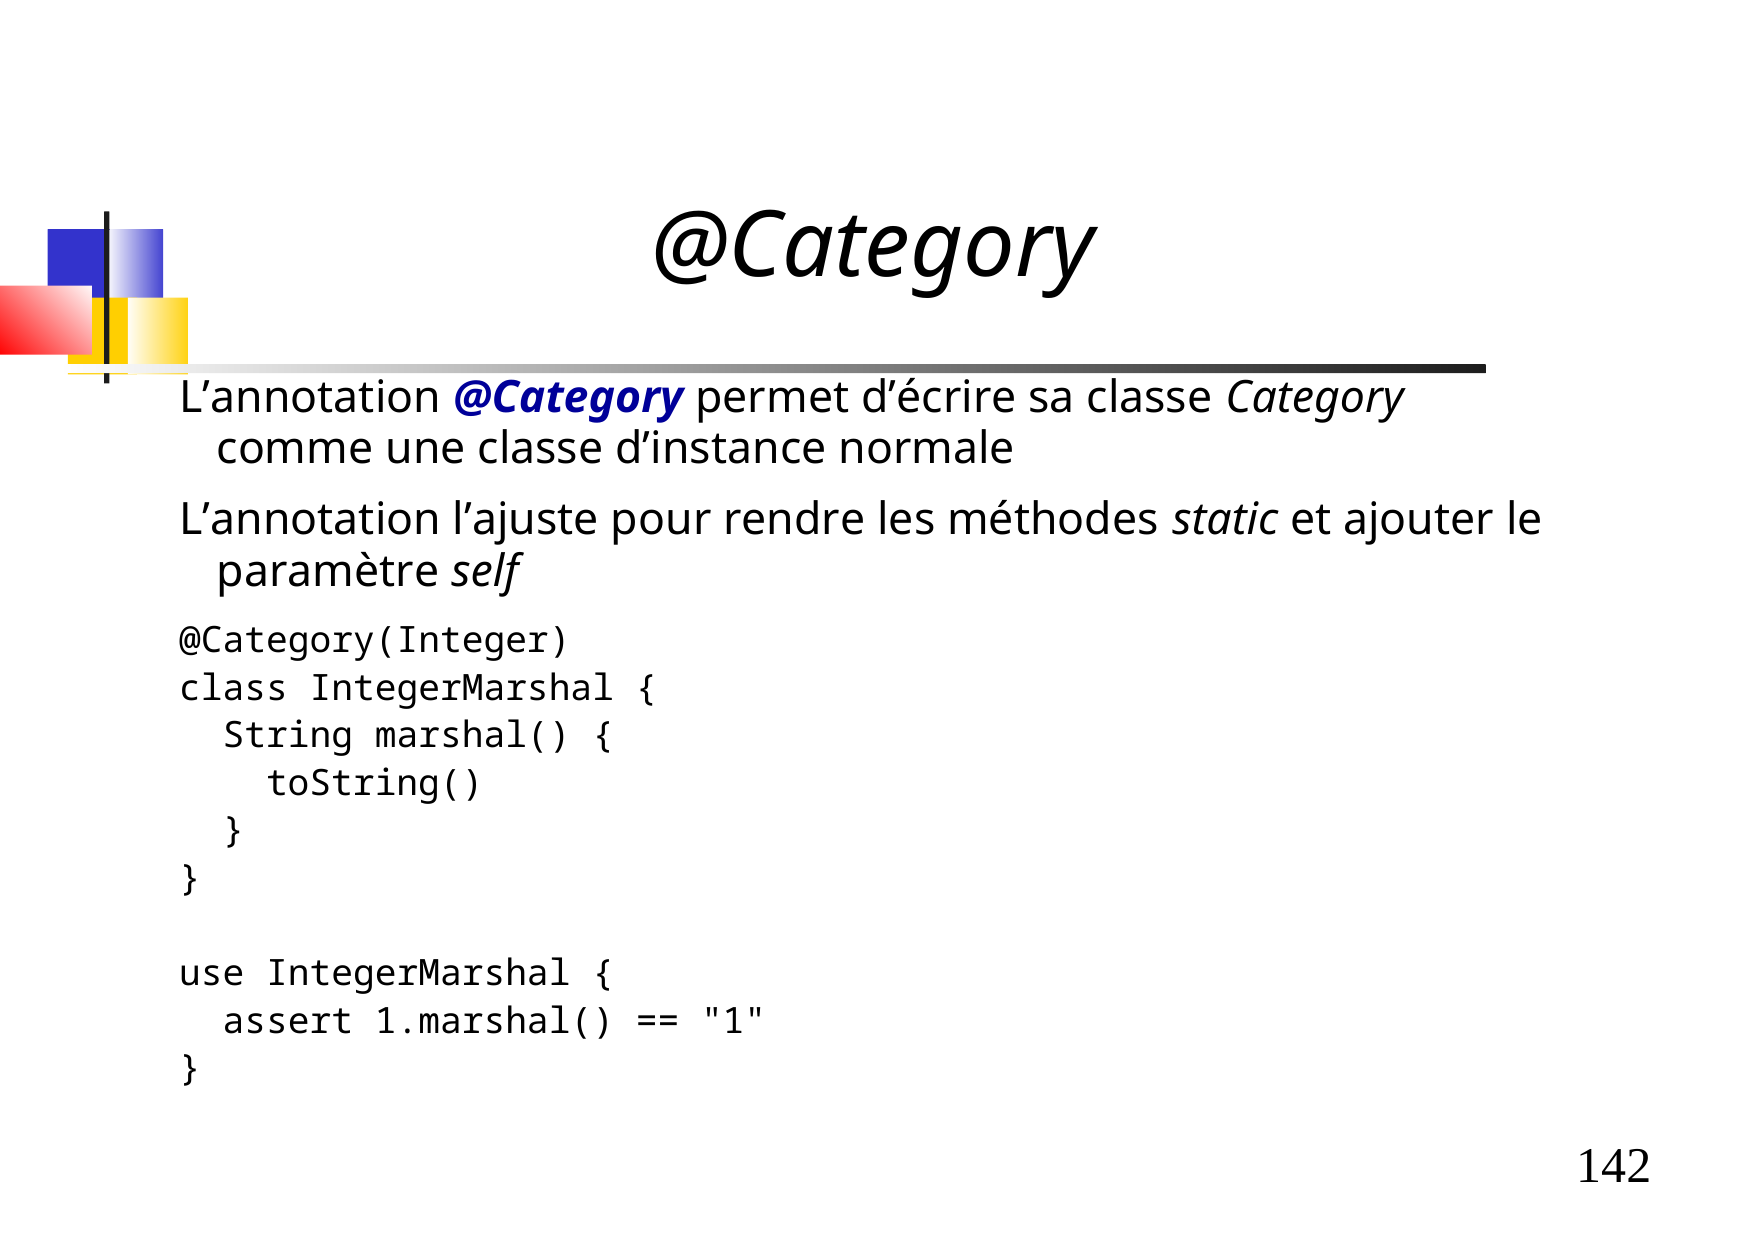

# @Category
L’annotation @Category permet d’écrire sa classe Category comme une classe d’instance normale
L’annotation l’ajuste pour rendre les méthodes static et ajouter le paramètre self
@Category(Integer)
class IntegerMarshal {
 String marshal() {
 toString()
 }
}
use IntegerMarshal {
 assert 1.marshal() == "1"
}